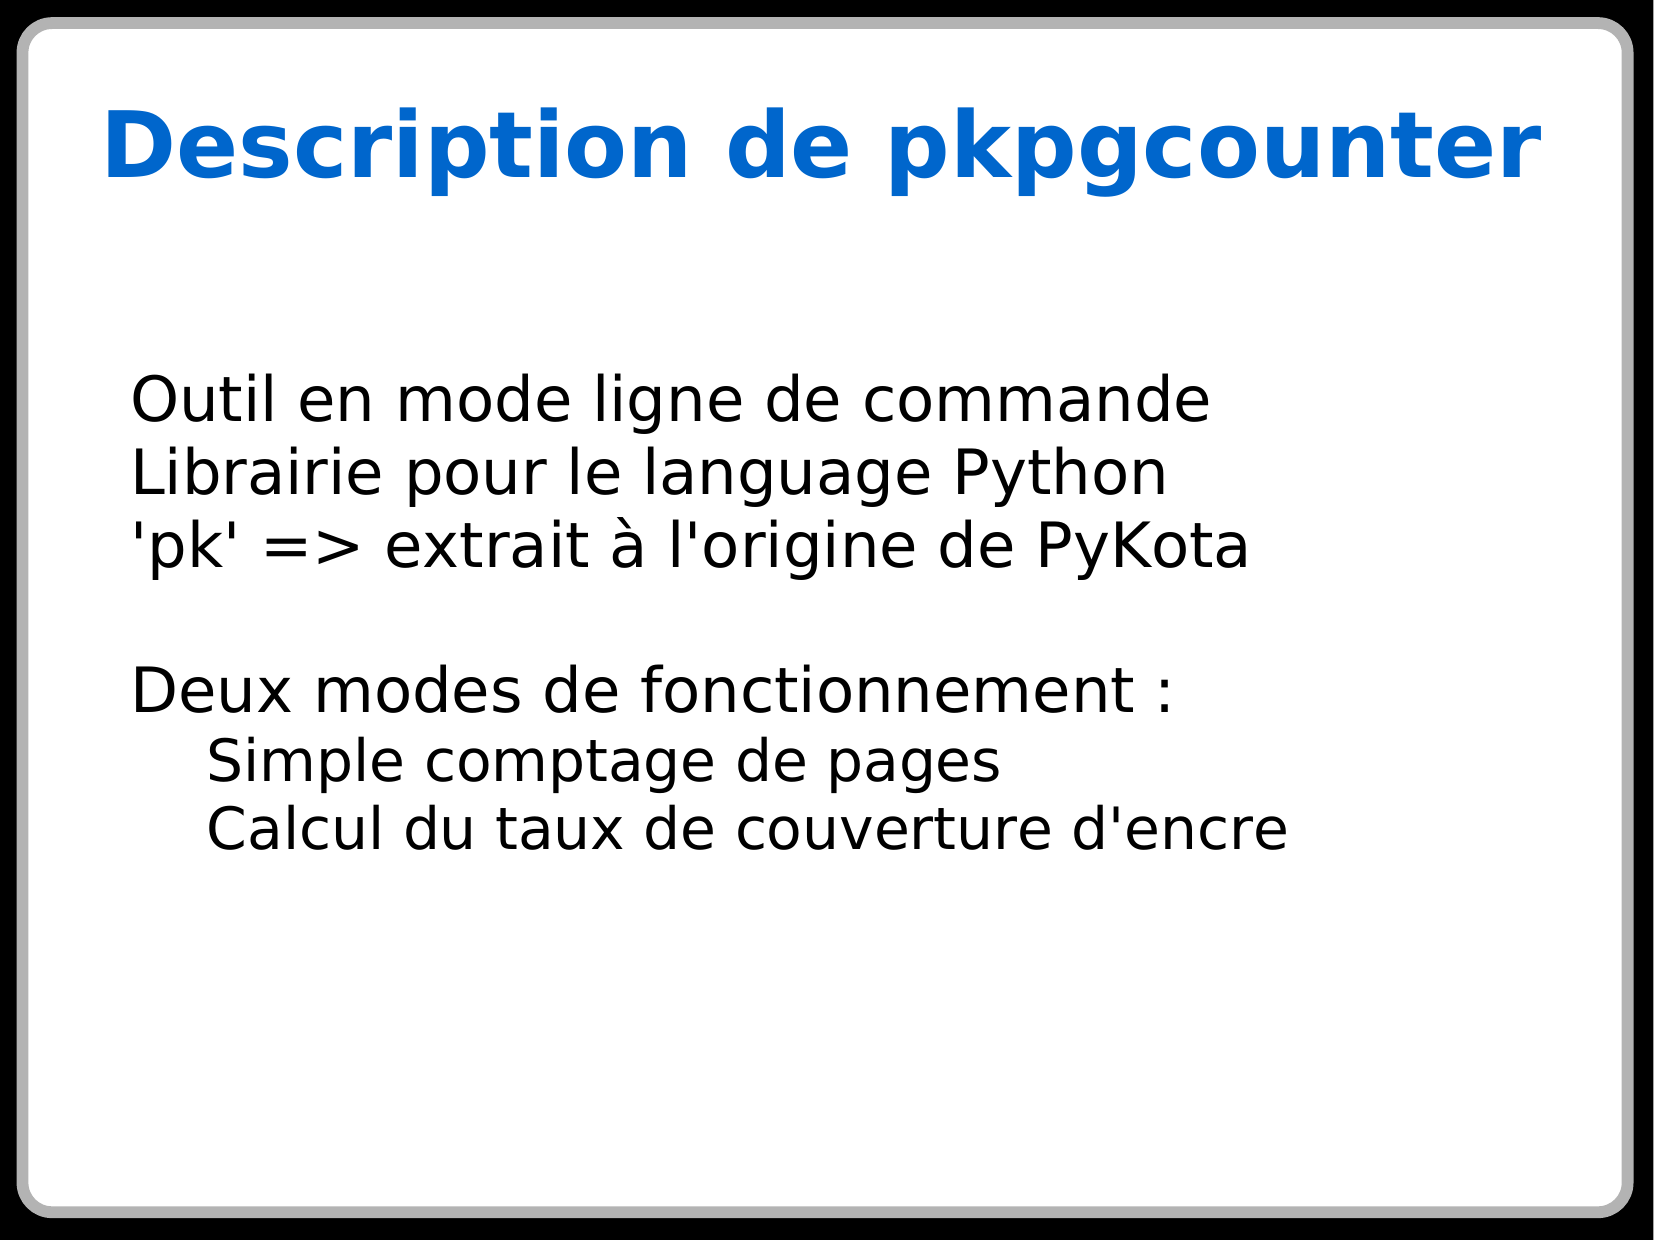

# Description de pkpgcounter
Outil en mode ligne de commande
Librairie pour le language Python
'pk' => extrait à l'origine de PyKota
Deux modes de fonctionnement :
Simple comptage de pages
Calcul du taux de couverture d'encre